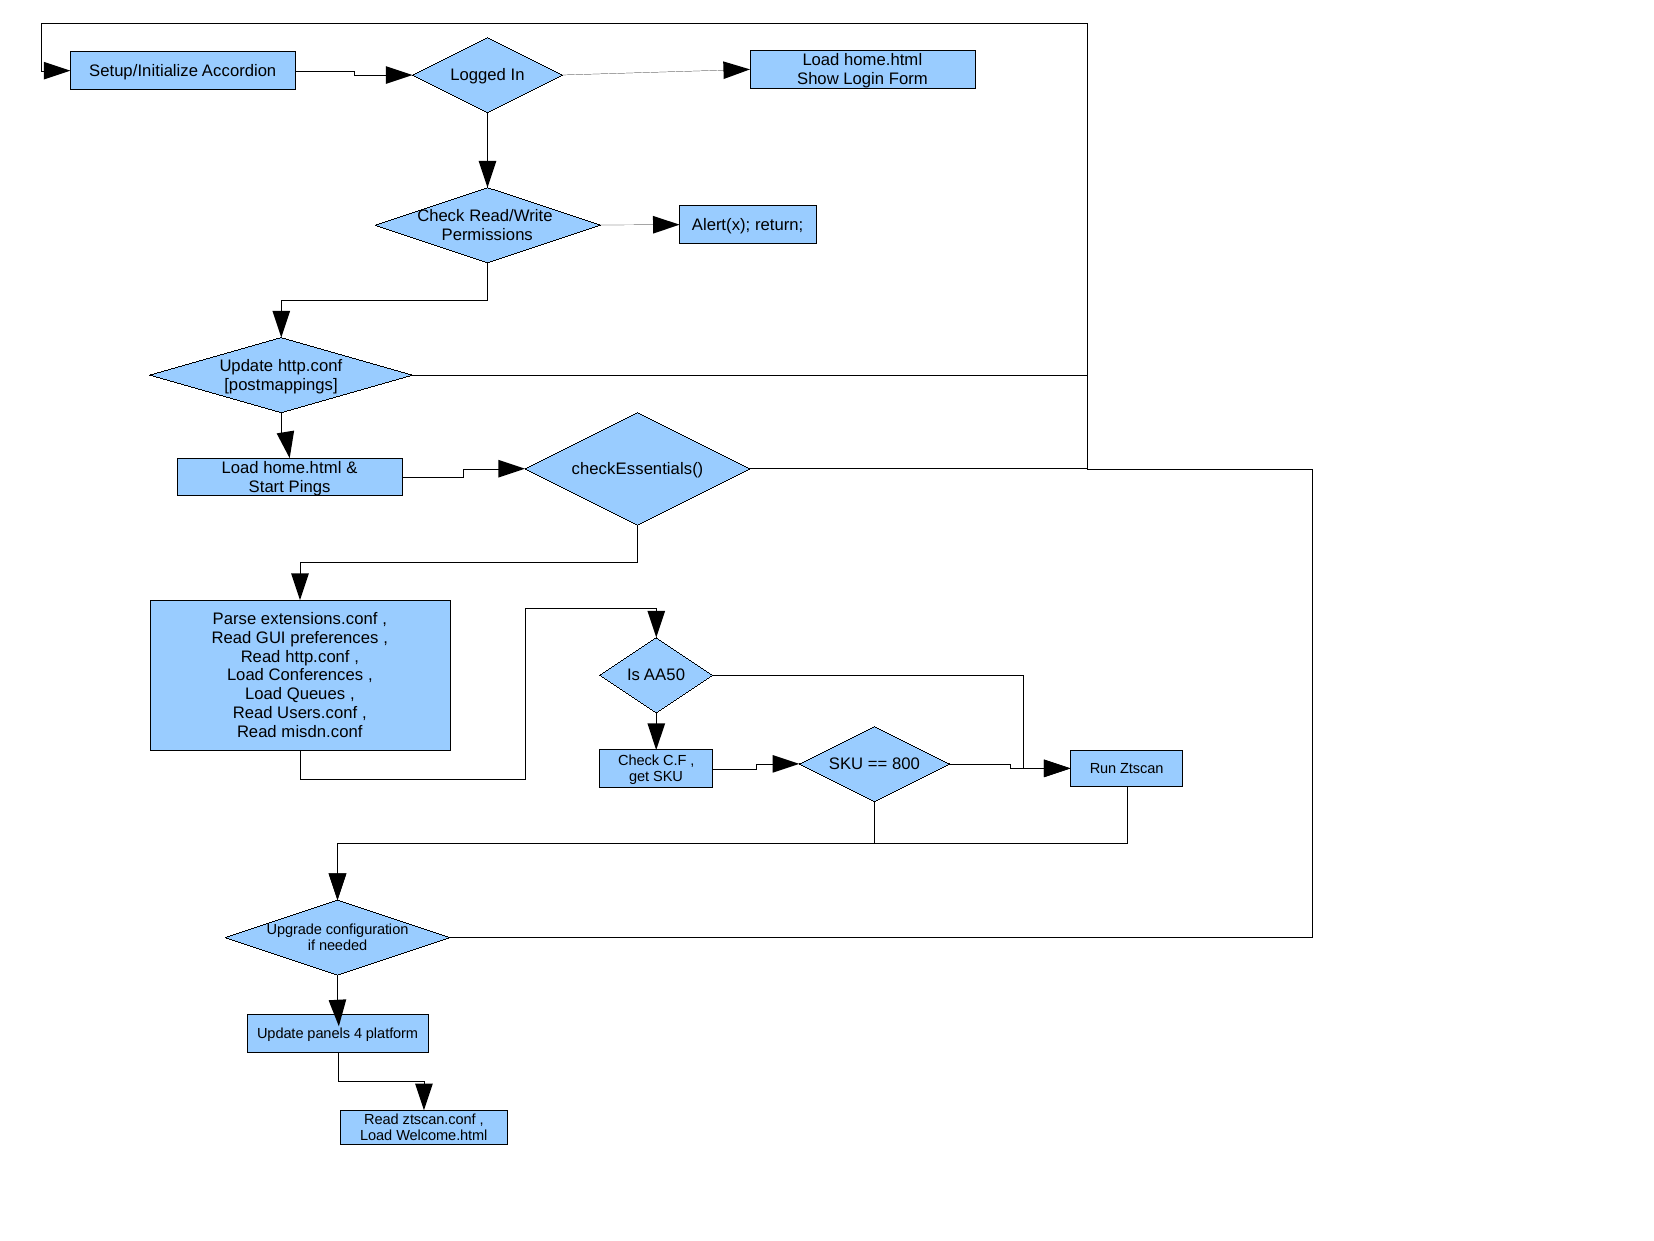

Logged In
Load home.html
Show Login Form
Setup/Initialize Accordion
Check Read/Write
Permissions
Alert(x); return;
Update http.conf
[postmappings]
checkEssentials()
Load home.html &
Start Pings
Parse extensions.conf ,
Read GUI preferences ,
Read http.conf ,
Load Conferences ,
Load Queues ,
Read Users.conf ,
Read misdn.conf
Is AA50
SKU == 800
Check C.F ,
get SKU
Run Ztscan
Upgrade configuration
if needed
Update panels 4 platform
Read ztscan.conf ,
Load Welcome.html